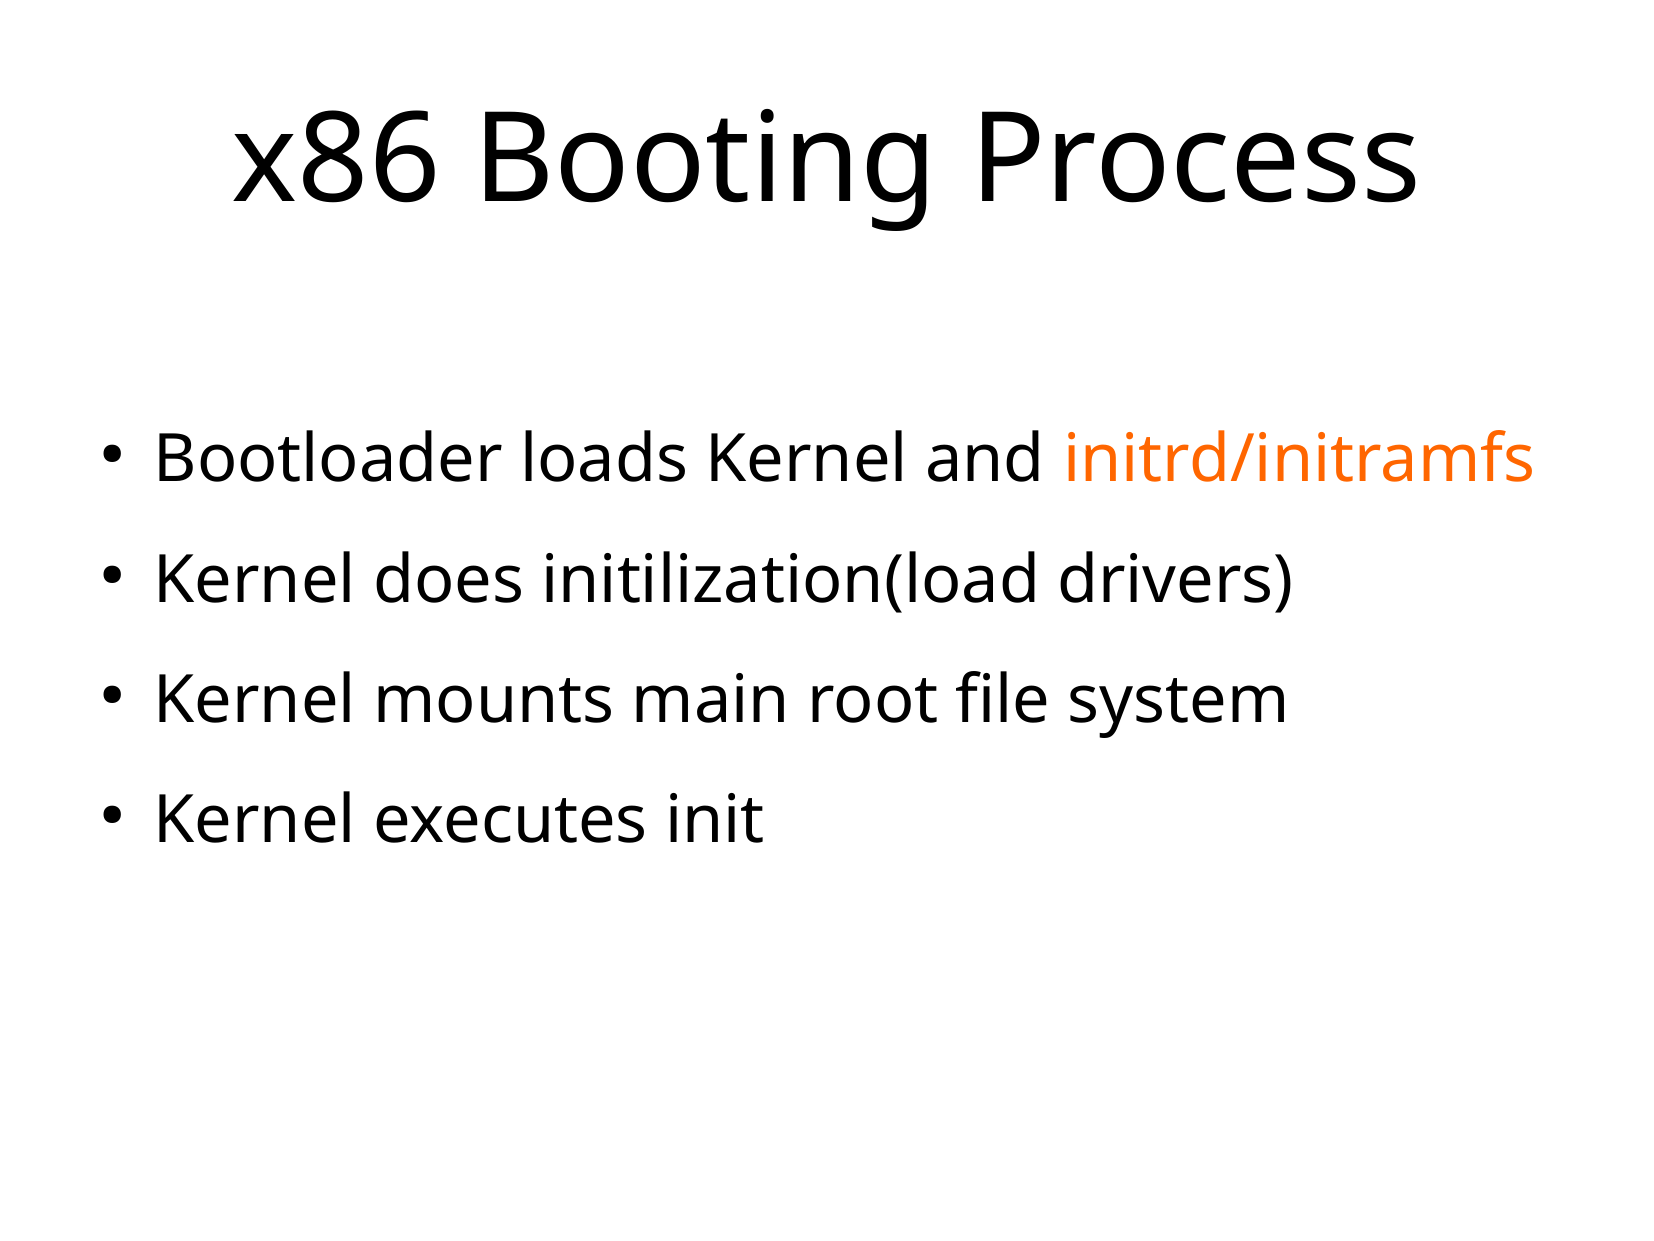

# x86 Booting Process
Bootloader loads Kernel and initrd/initramfs
Kernel does initilization(load drivers)
Kernel mounts main root file system
Kernel executes init